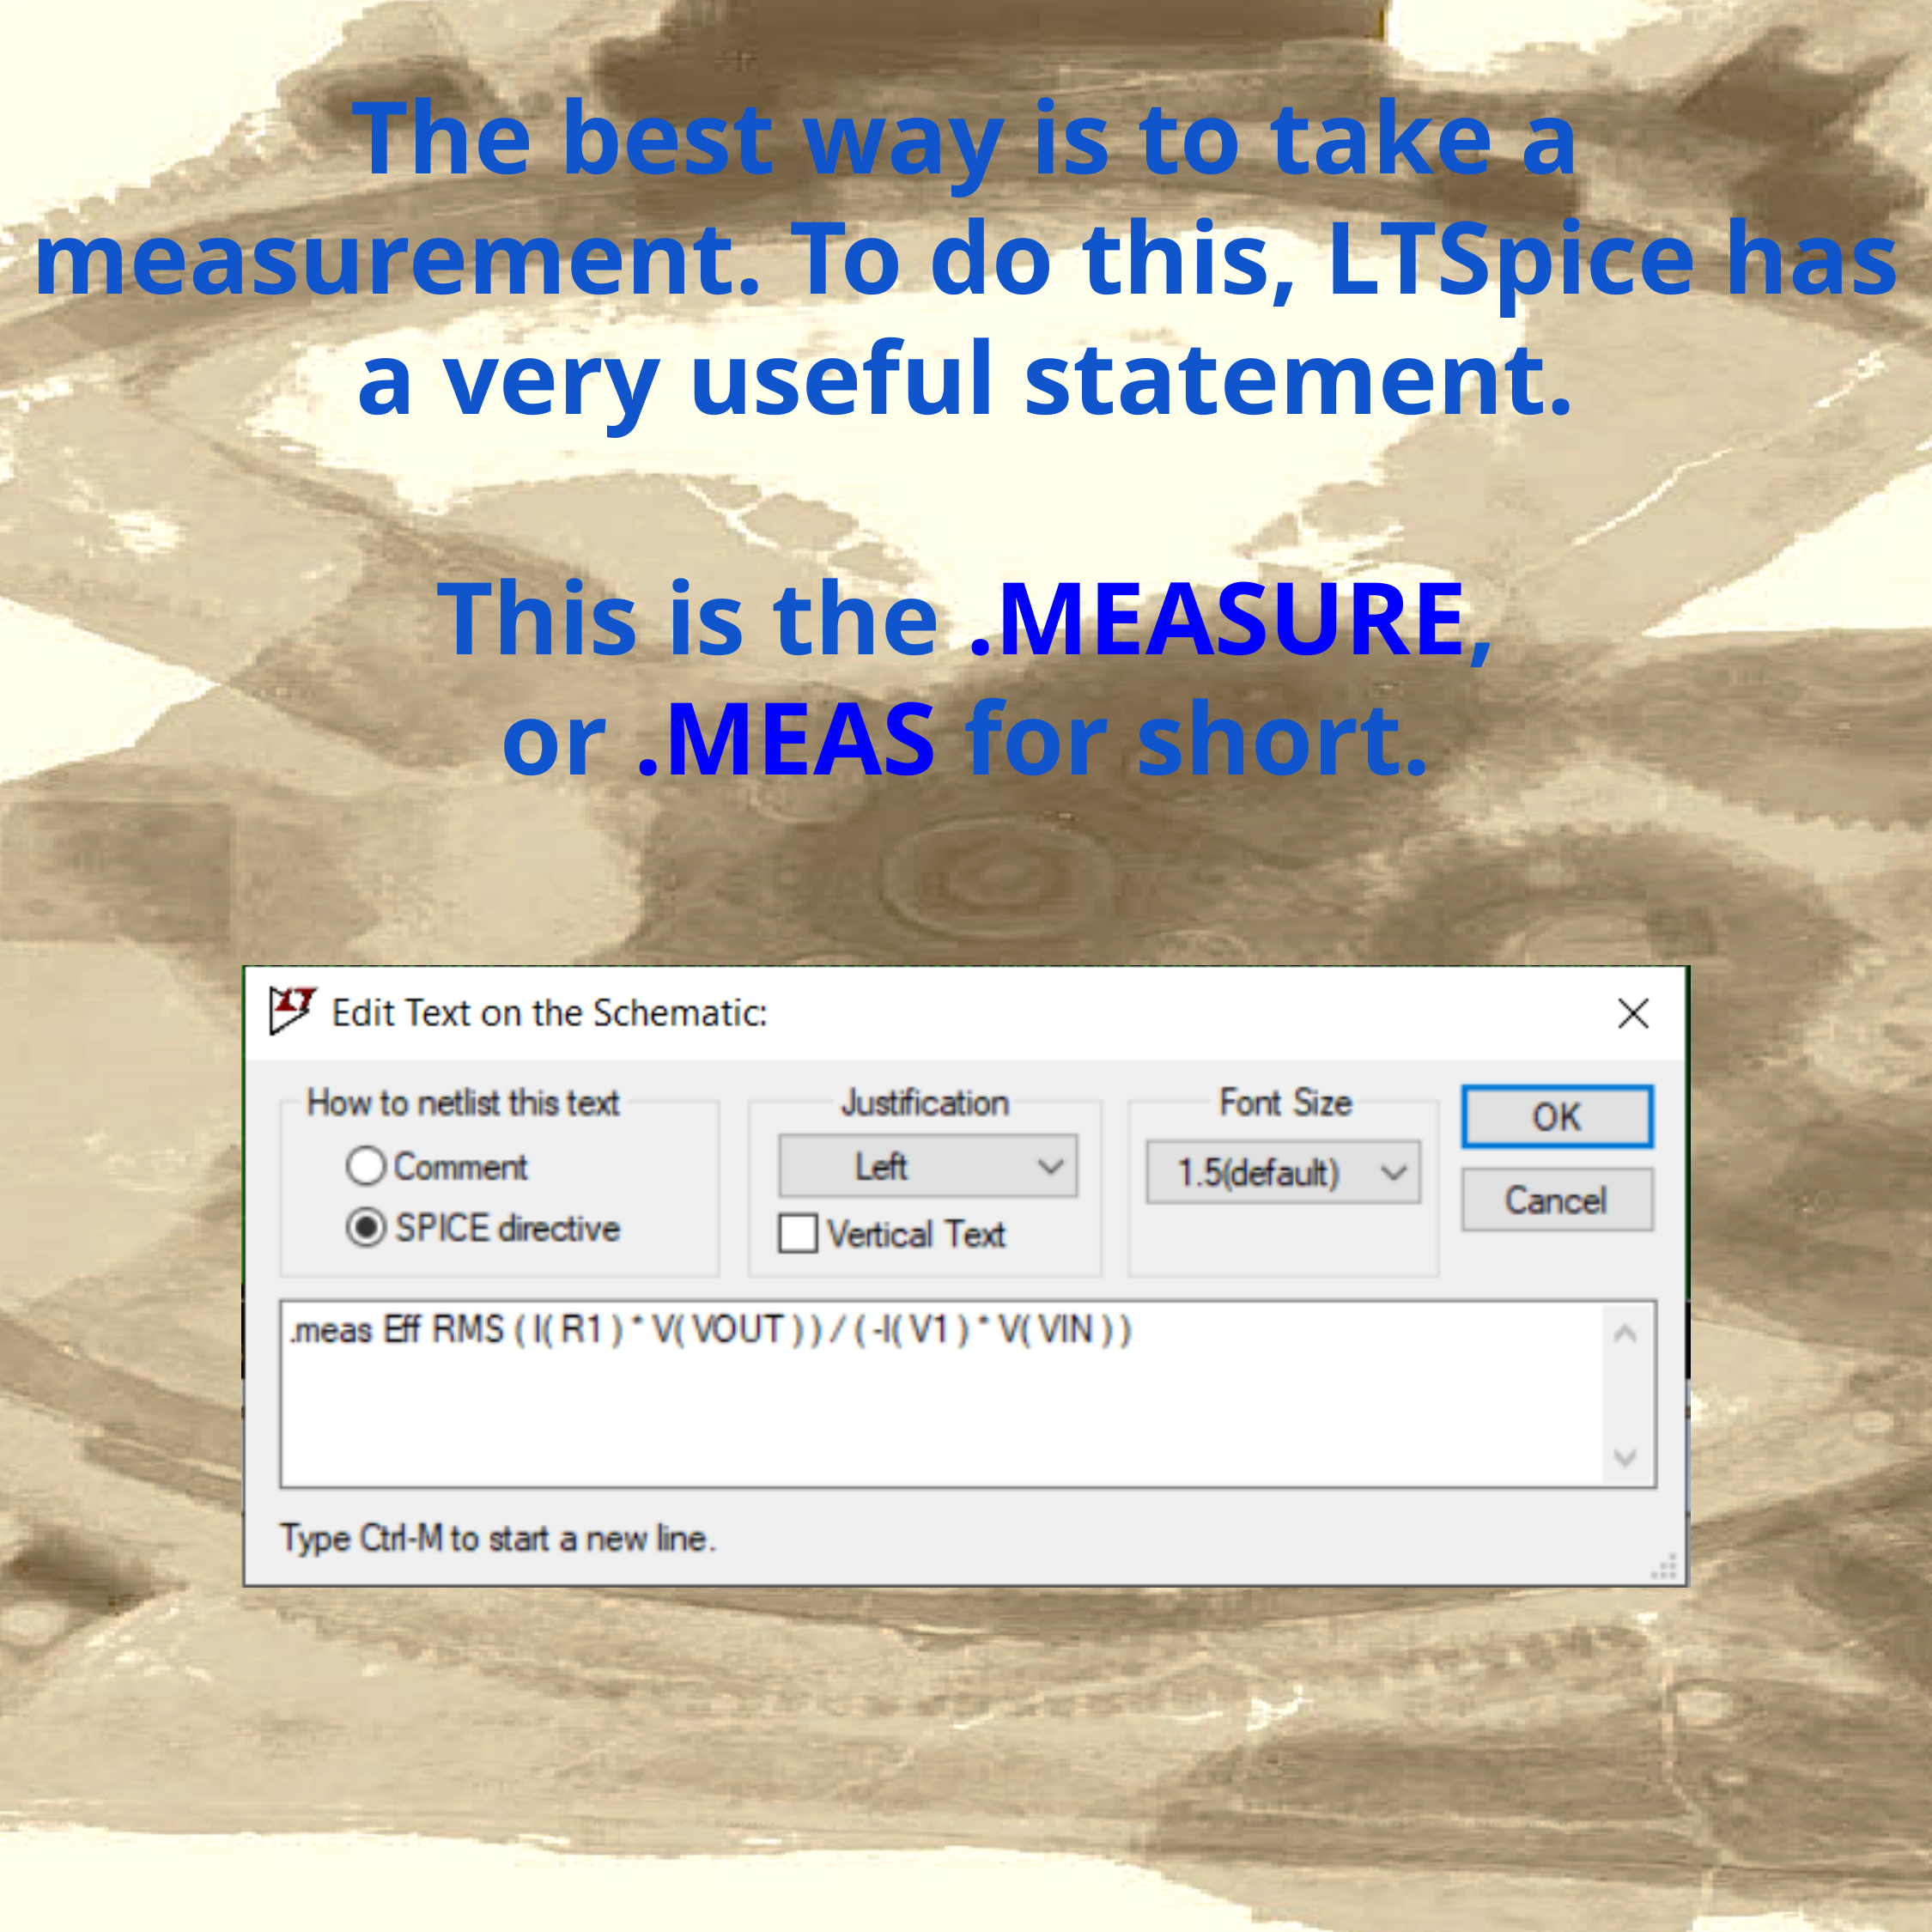

The best way is to take a measurement. To do this, LTSpice has a very useful statement.
This is the .MEASURE,
or .MEAS for short.